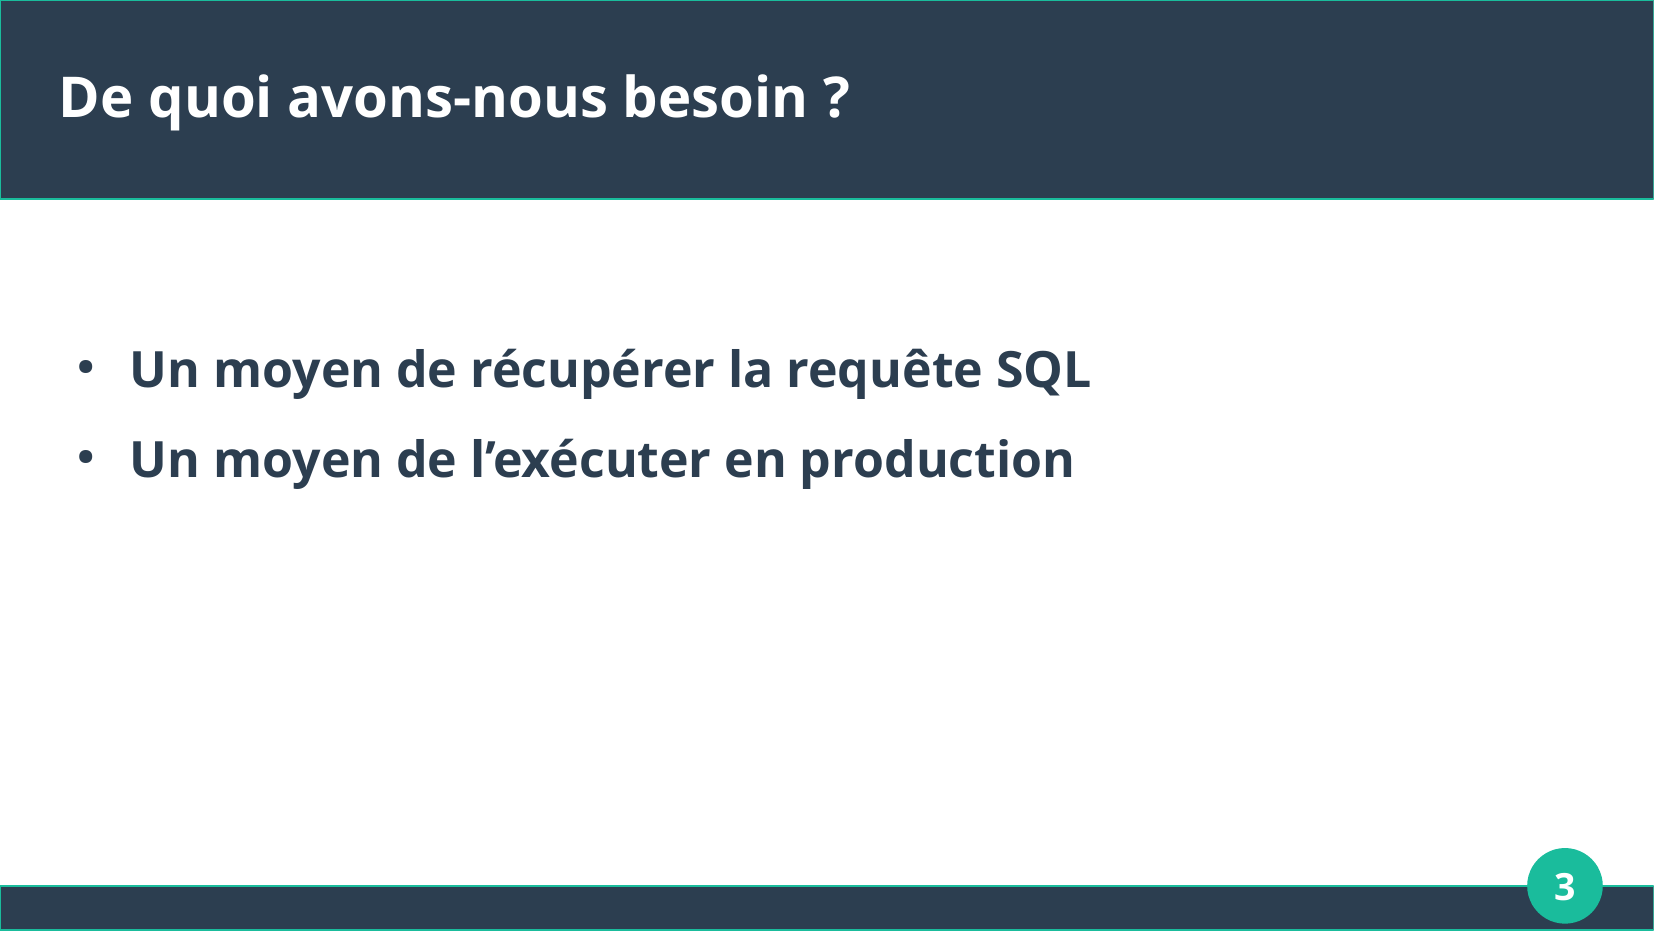

# De quoi avons-nous besoin ?
Un moyen de récupérer la requête SQL
Un moyen de l’exécuter en production
3